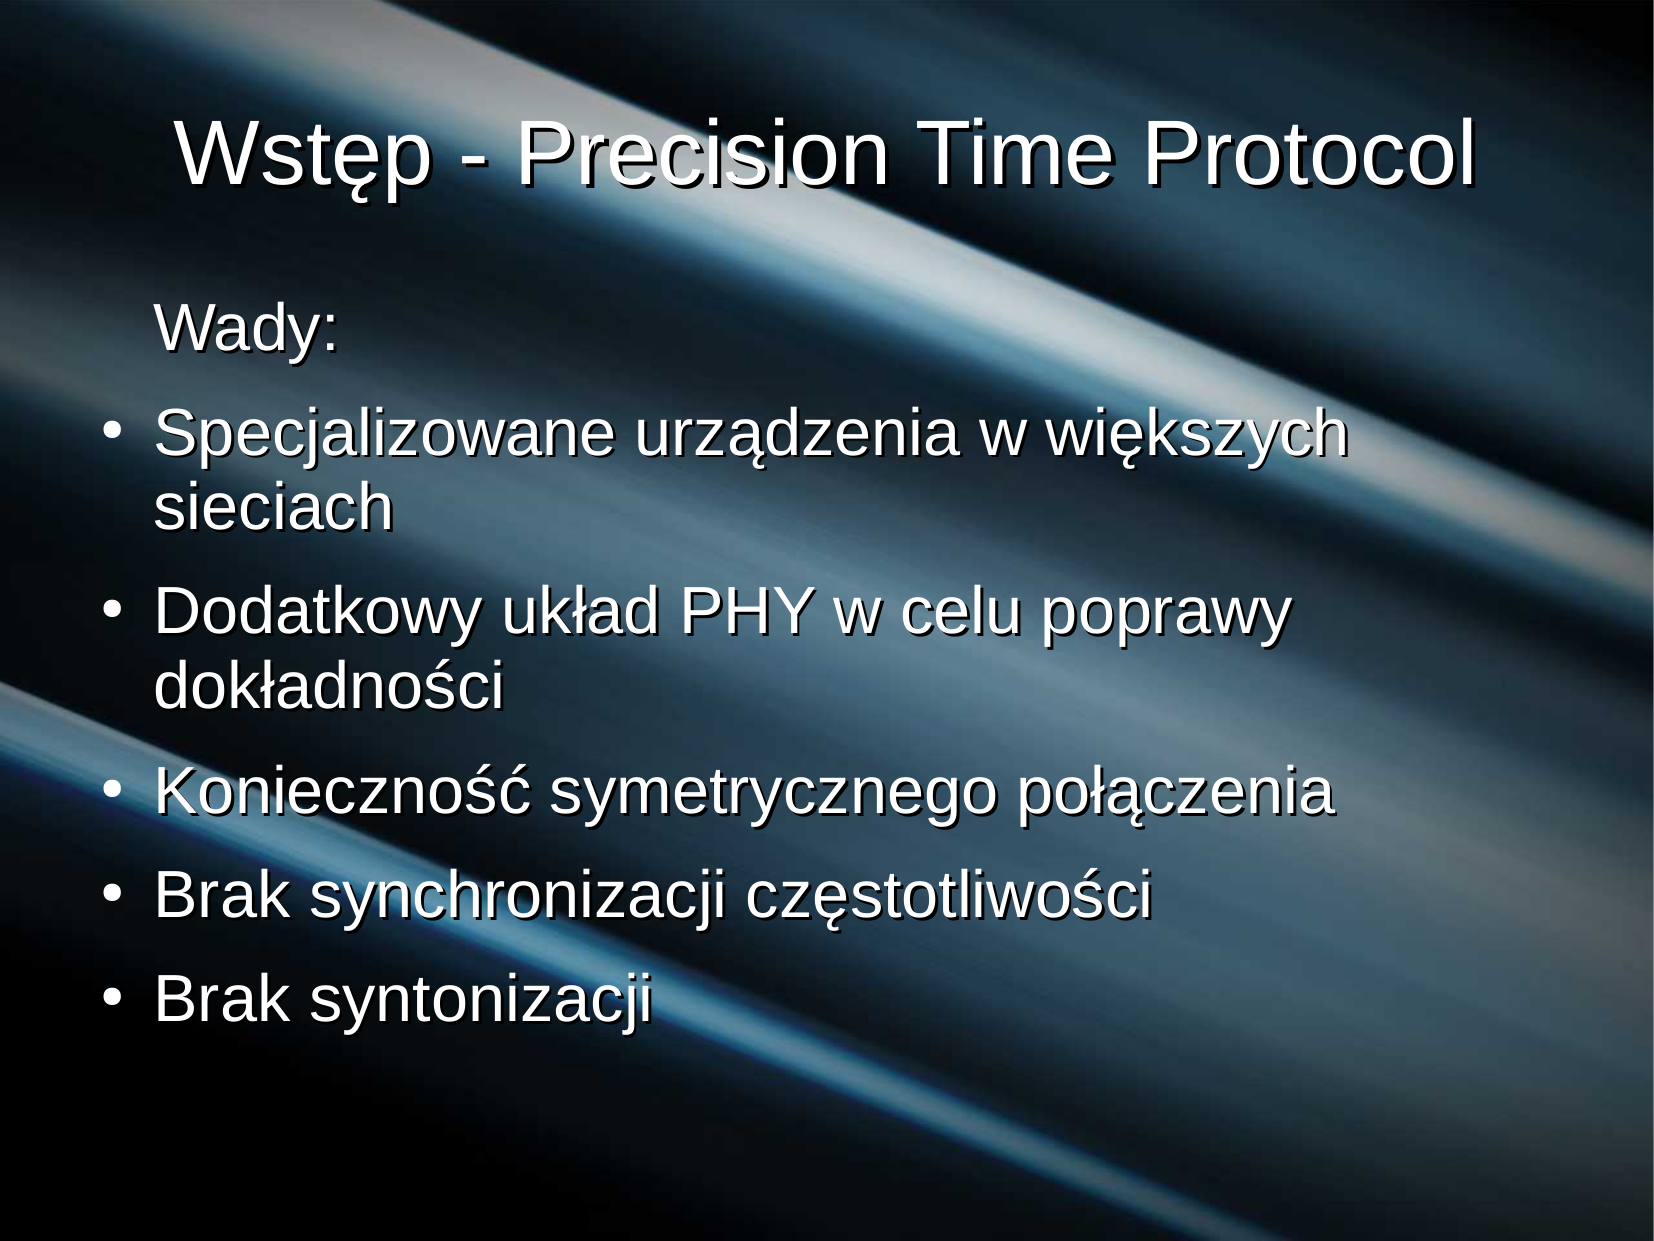

# Wstęp - Precision Time Protocol
Wady:
Specjalizowane urządzenia w większych sieciach
Dodatkowy układ PHY w celu poprawy dokładności
Konieczność symetrycznego połączenia
Brak synchronizacji częstotliwości
Brak syntonizacji